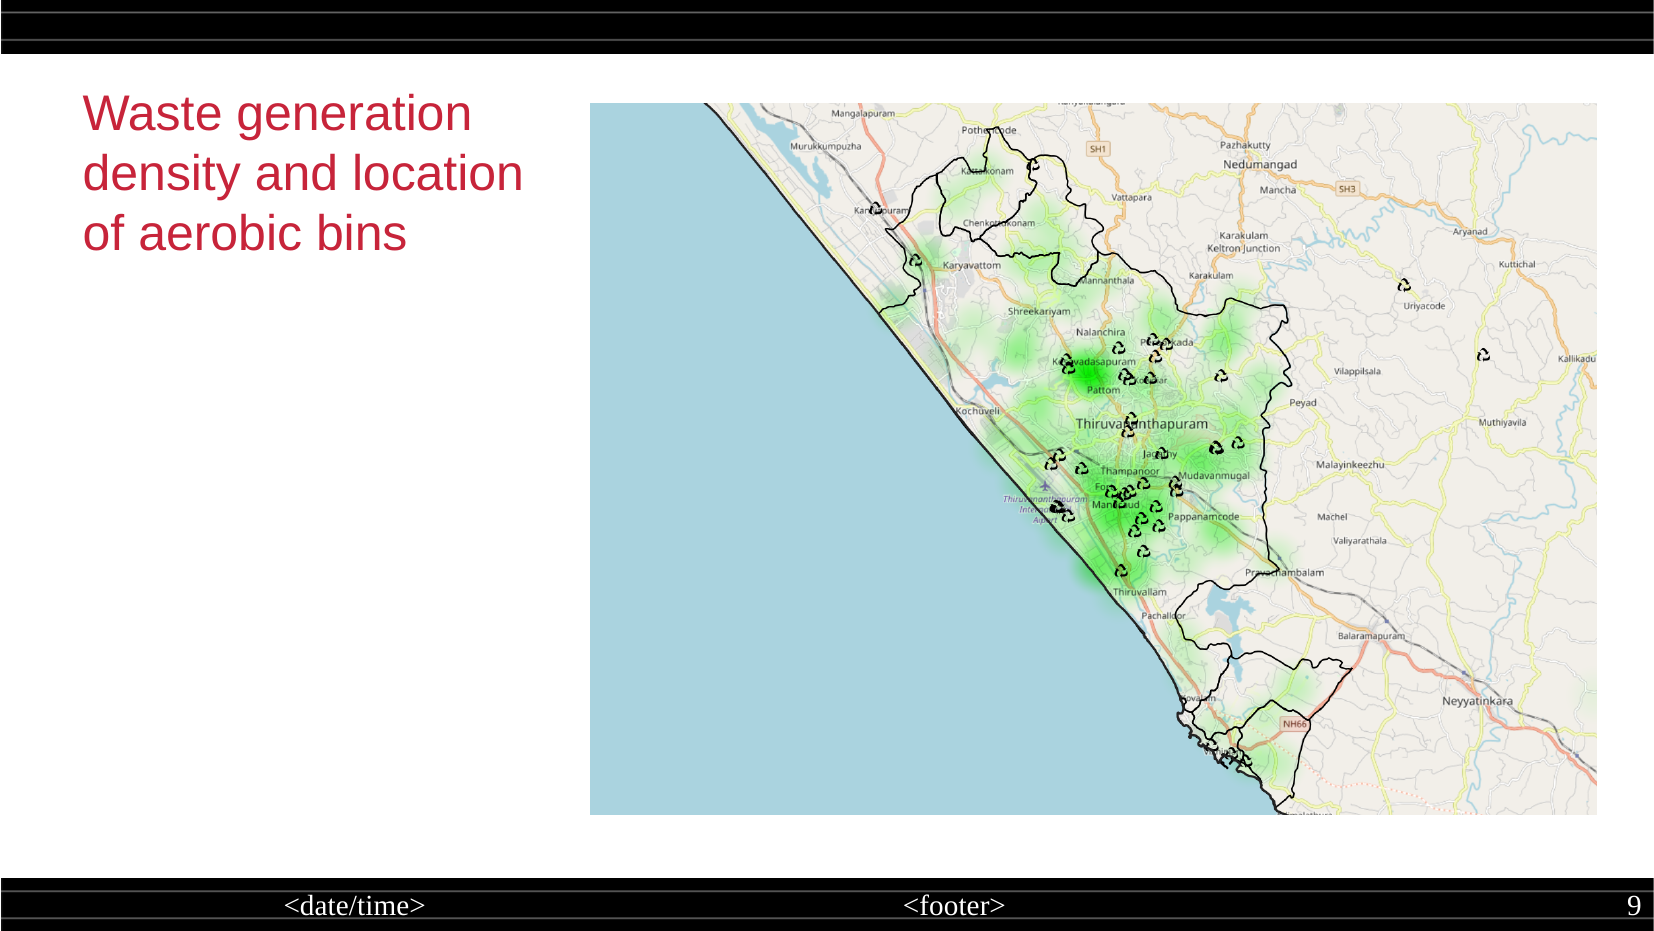

Waste generation density and location of aerobic bins